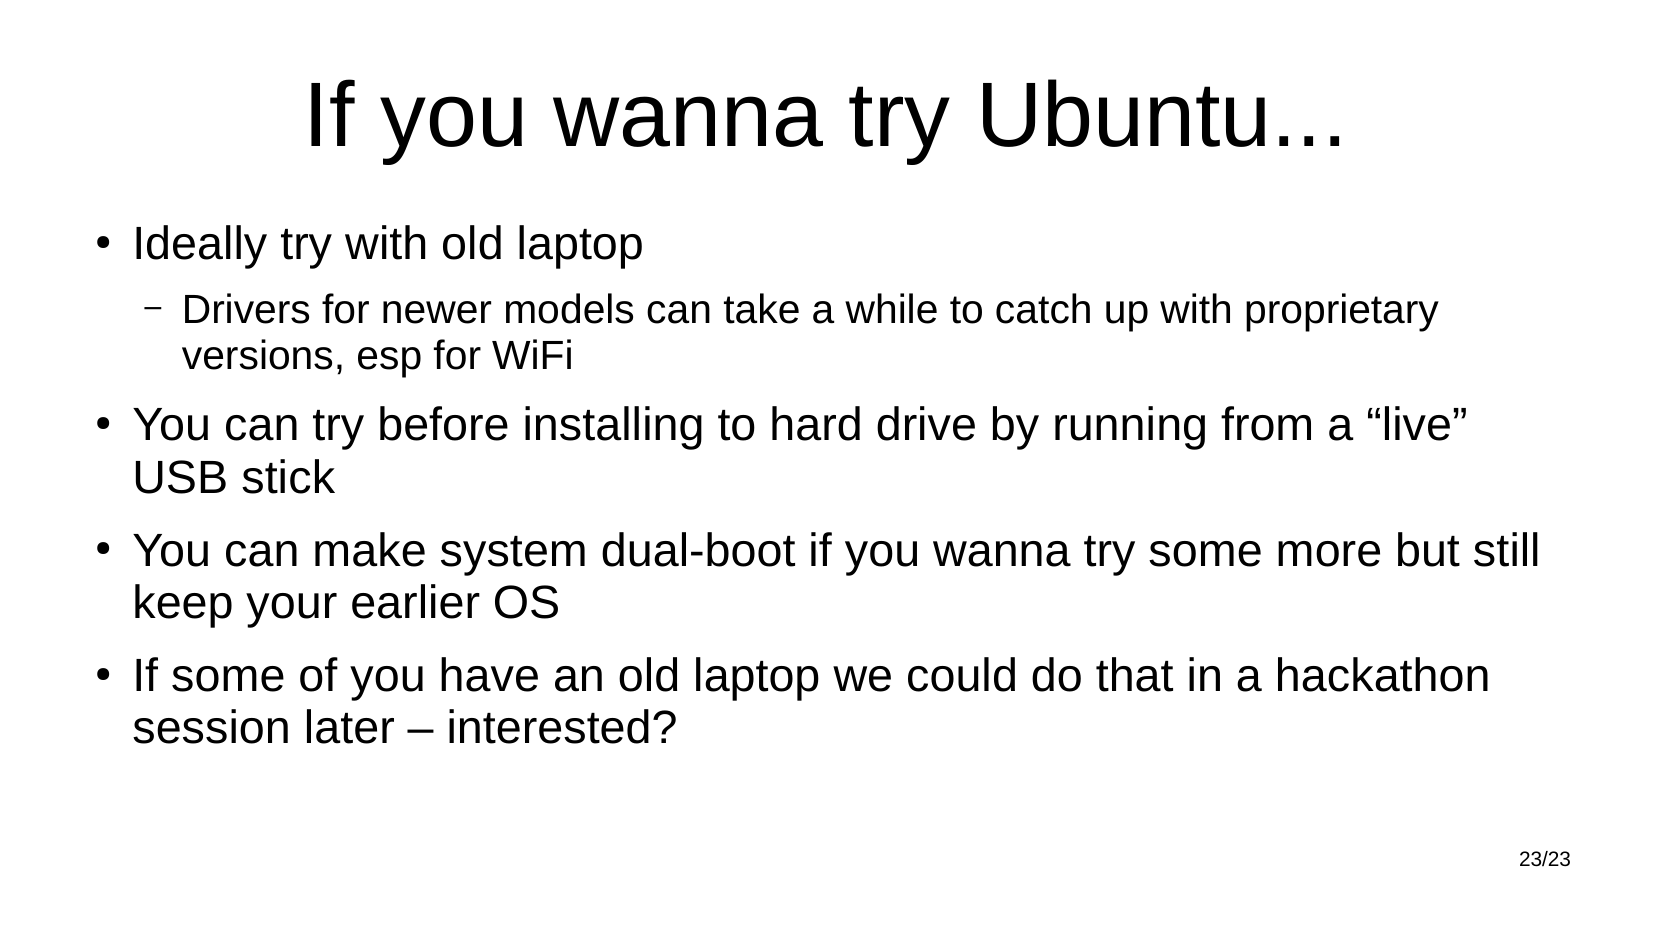

# If you wanna try Ubuntu...
Ideally try with old laptop
Drivers for newer models can take a while to catch up with proprietary versions, esp for WiFi
You can try before installing to hard drive by running from a “live” USB stick
You can make system dual-boot if you wanna try some more but still keep your earlier OS
If some of you have an old laptop we could do that in a hackathon session later – interested?
23